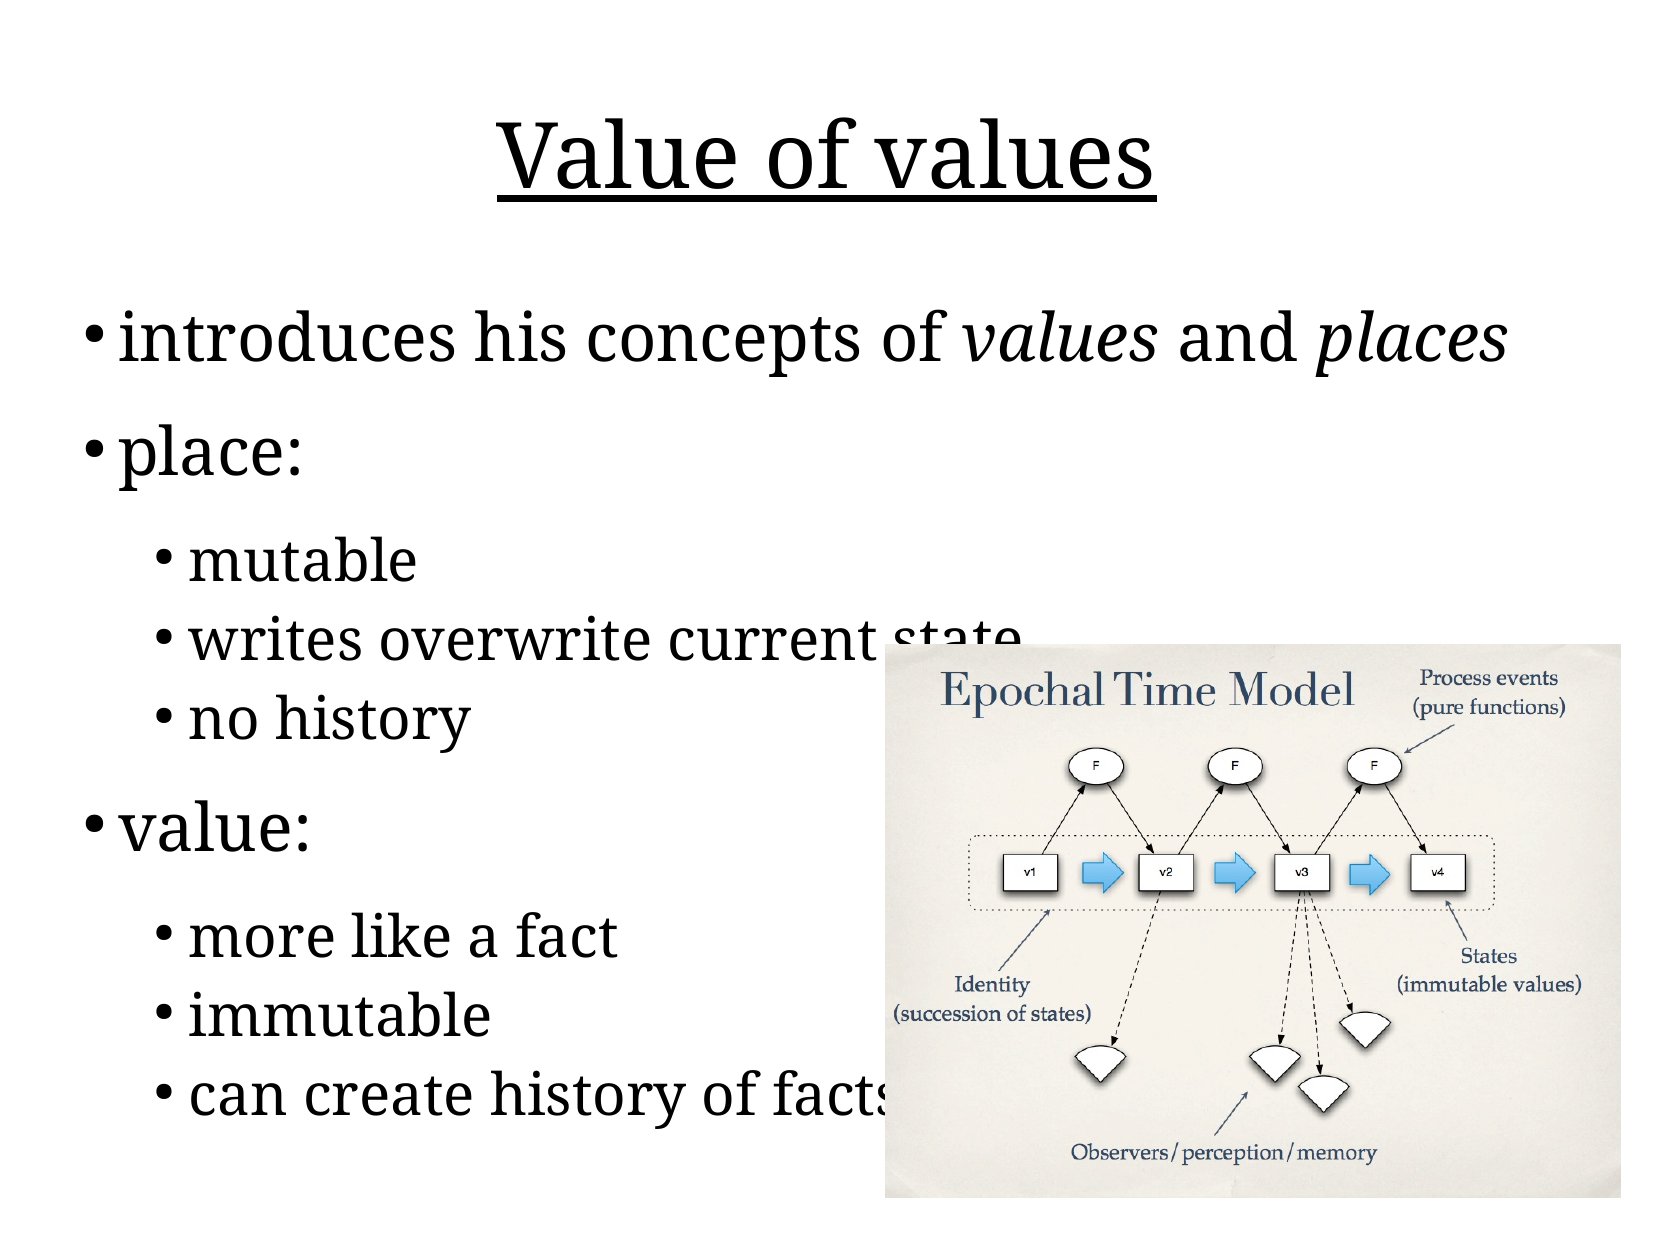

# Value of values
introduces his concepts of values and places
place:
mutable
writes overwrite current state
no history
value:
more like a fact
immutable
can create history of facts
6